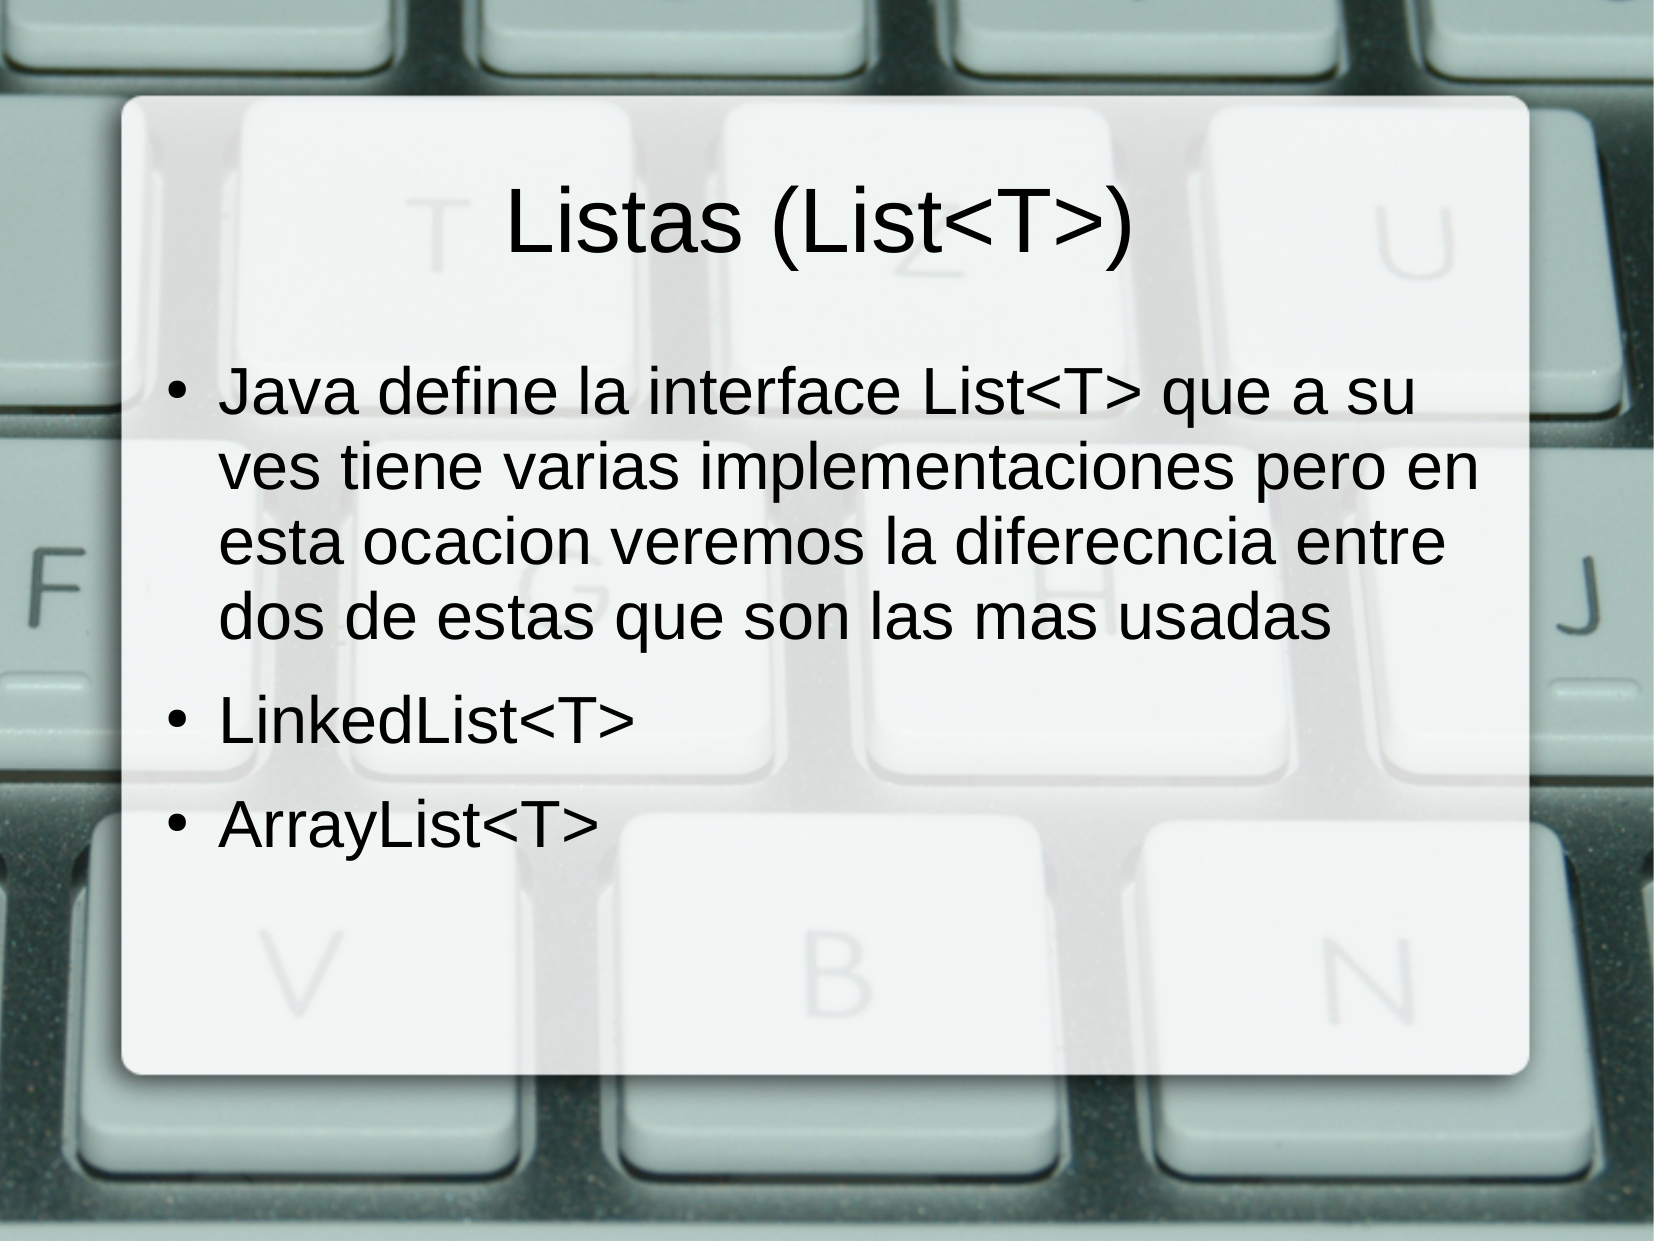

# Listas (List<T>)
Java define la interface List<T> que a su ves tiene varias implementaciones pero en esta ocacion veremos la diferecncia entre dos de estas que son las mas usadas
LinkedList<T>
ArrayList<T>